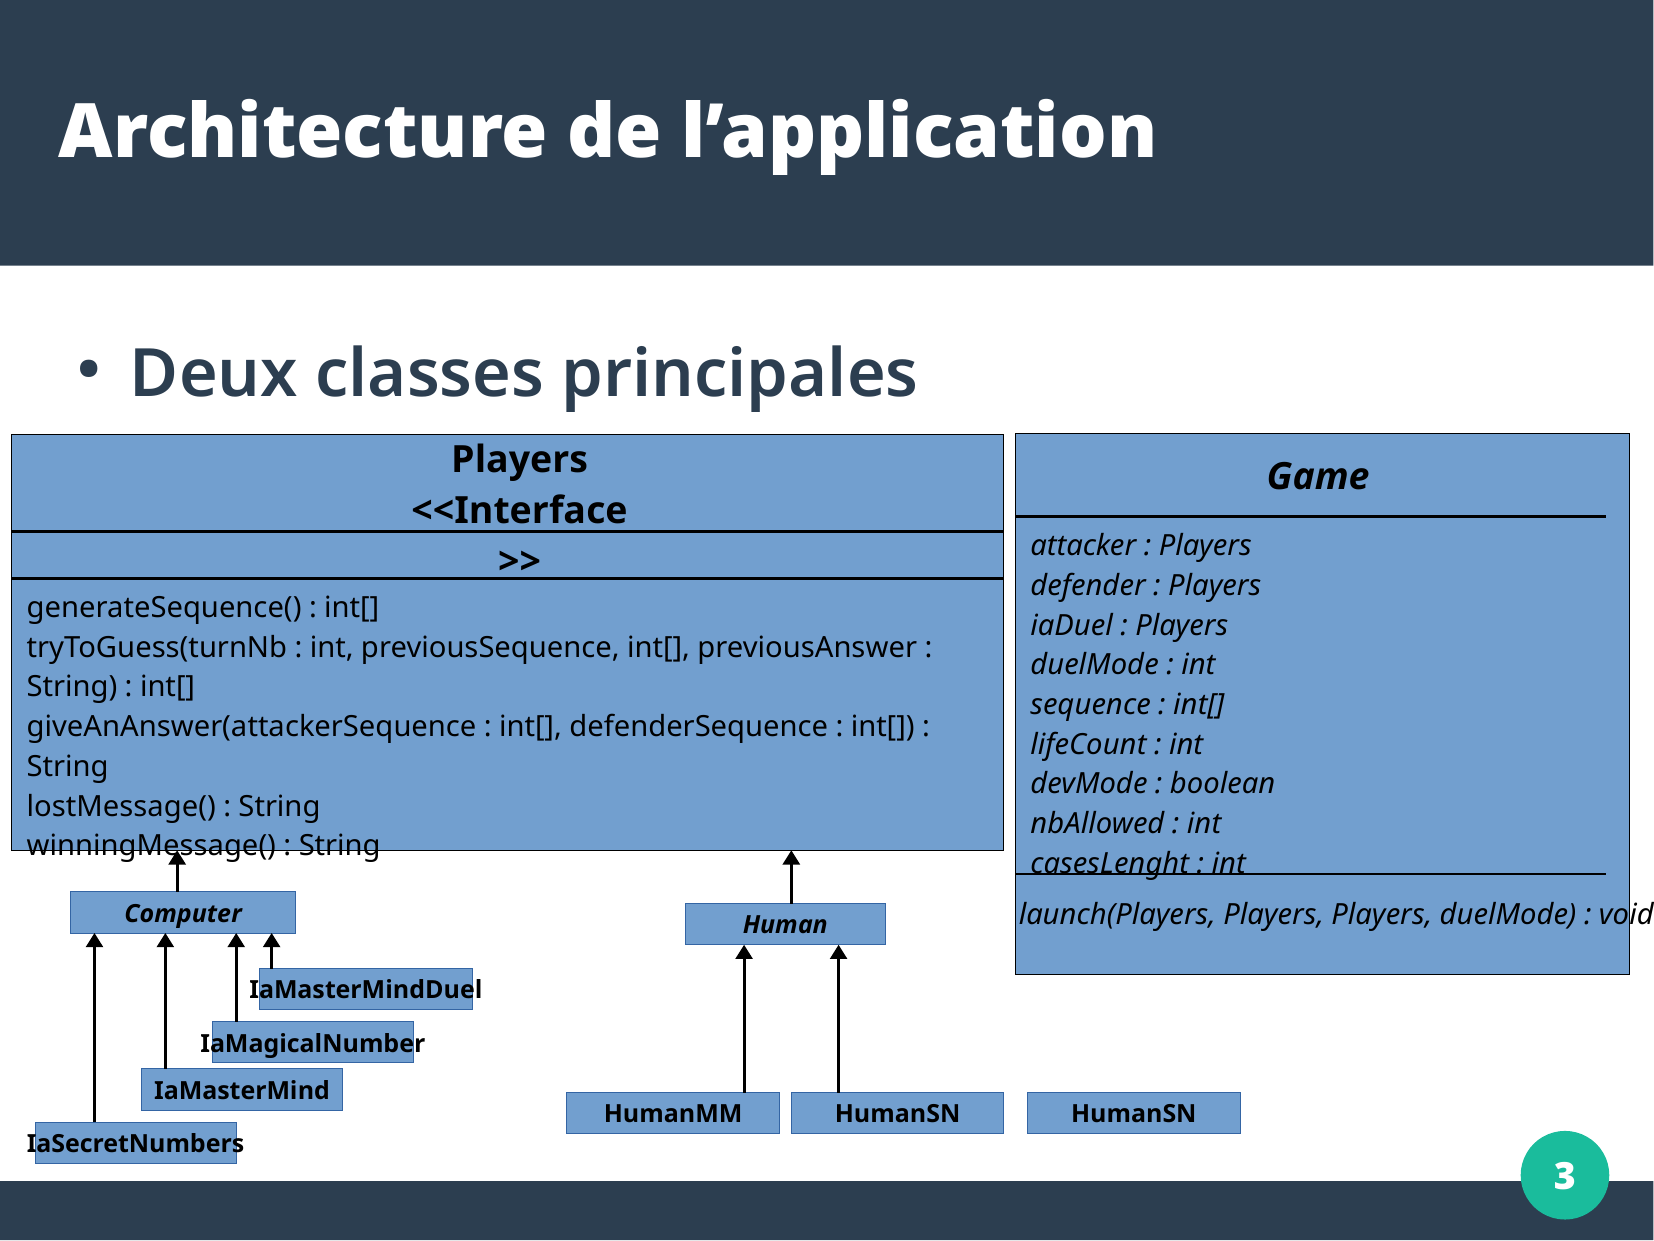

# Architecture de l’application
Deux classes principales
Players
<<Interface>>
Game
attacker : Players
defender : Players
iaDuel : Players
duelMode : int
sequence : int[]
lifeCount : int
devMode : boolean
nbAllowed : int
casesLenght : int
generateSequence() : int[]
tryToGuess(turnNb : int, previousSequence, int[], previousAnswer : String) : int[]
giveAnAnswer(attackerSequence : int[], defenderSequence : int[]) : String
lostMessage() : String
winningMessage() : String
launch(Players, Players, Players, duelMode) : void
Computer
Human
IaMasterMindDuel
IaMagicalNumber
IaMasterMind
HumanMM
HumanSN
HumanSN
3
IaSecretNumbers